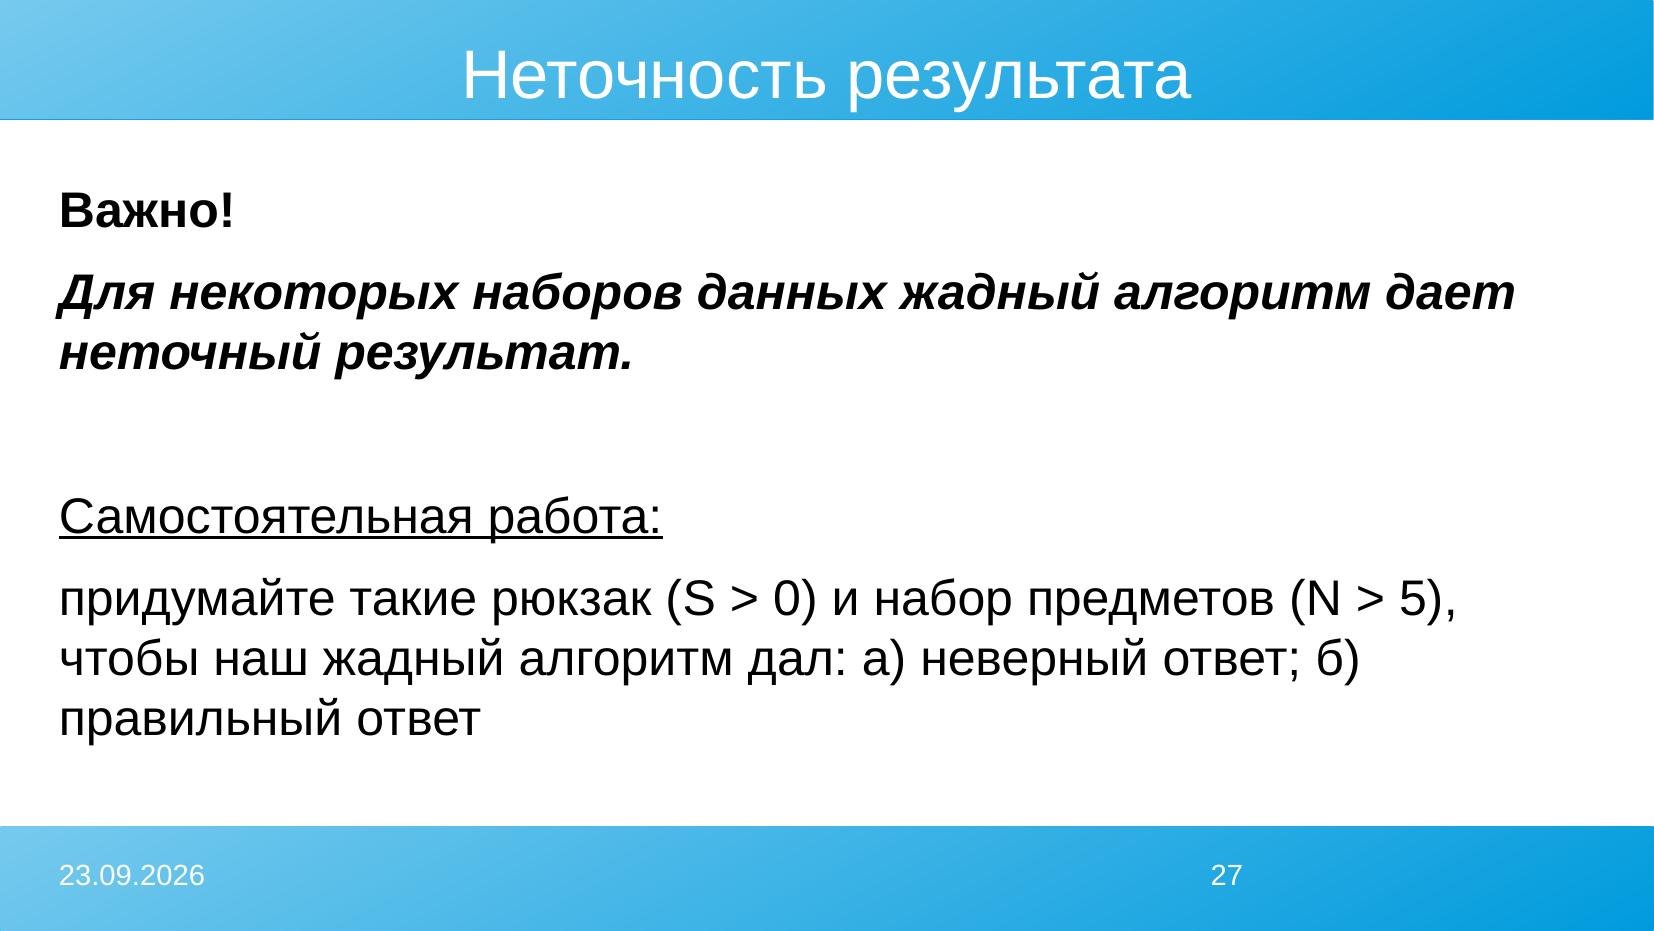

# Неточность результата
Важно!
Для некоторых наборов данных жадный алгоритм дает неточный результат.
Самостоятельная работа:
придумайте такие рюкзак (S > 0) и набор предметов (N > 5), чтобы наш жадный алгоритм дал: а) неверный ответ; б) правильный ответ